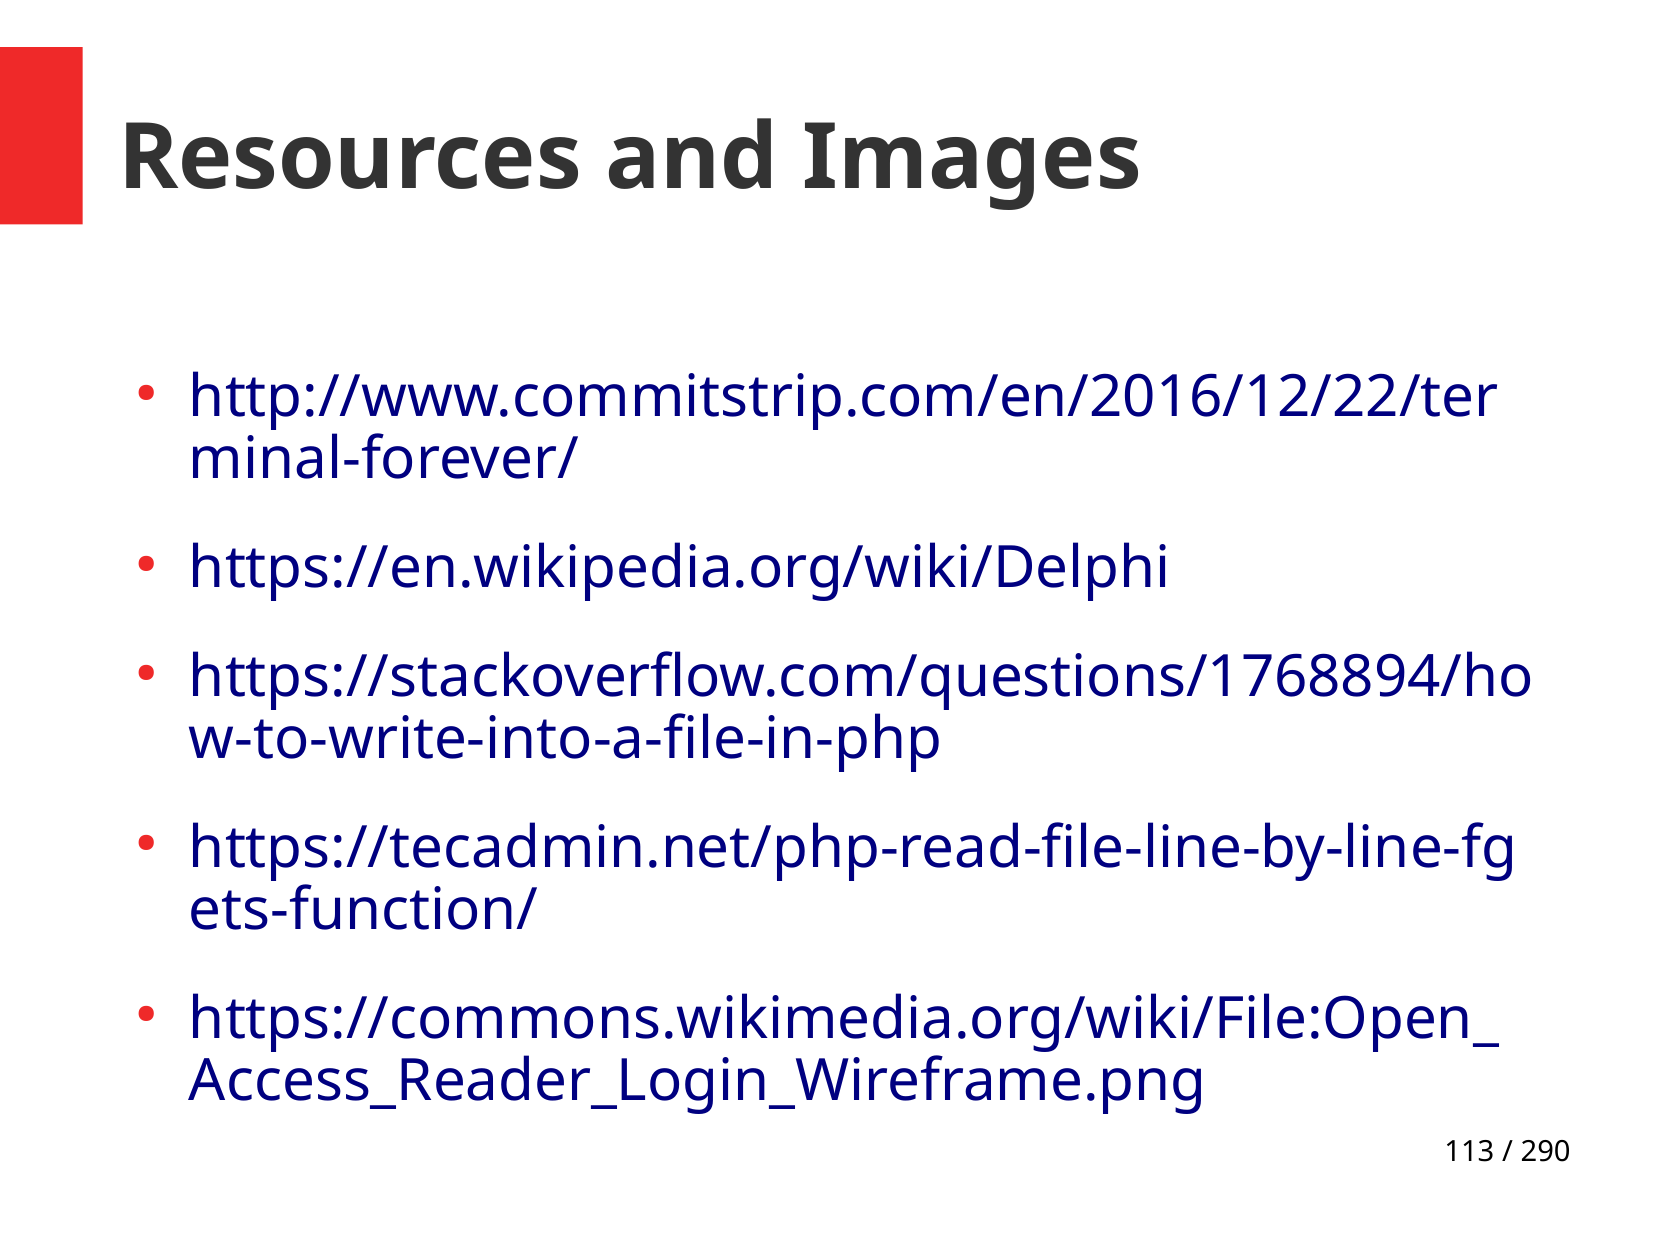

# Resources and Images
http://www.commitstrip.com/en/2016/12/22/terminal-forever/
https://en.wikipedia.org/wiki/Delphi
https://stackoverflow.com/questions/1768894/how-to-write-into-a-file-in-php
https://tecadmin.net/php-read-file-line-by-line-fgets-function/
https://commons.wikimedia.org/wiki/File:Open_Access_Reader_Login_Wireframe.png
113